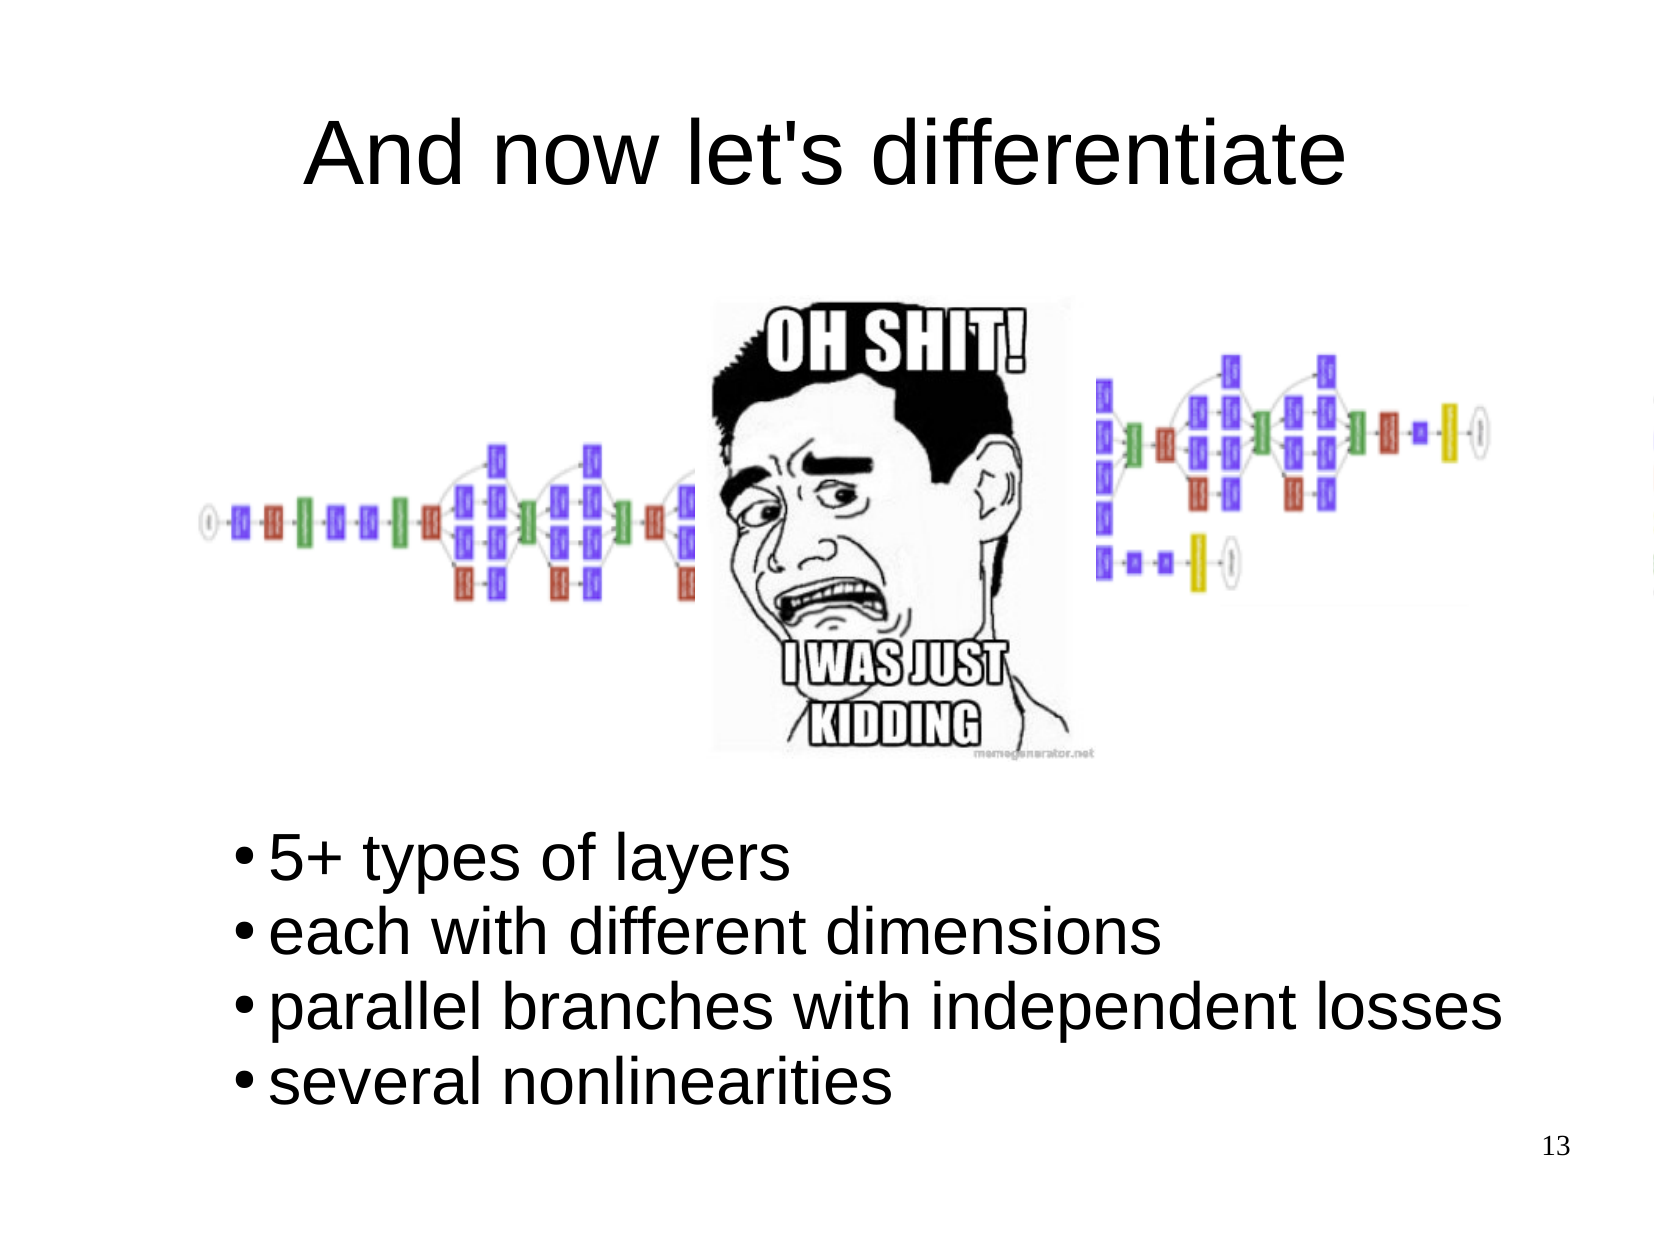

# And now let's differentiate
5+ types of layers
each with different dimensions
parallel branches with independent losses
several nonlinearities
13